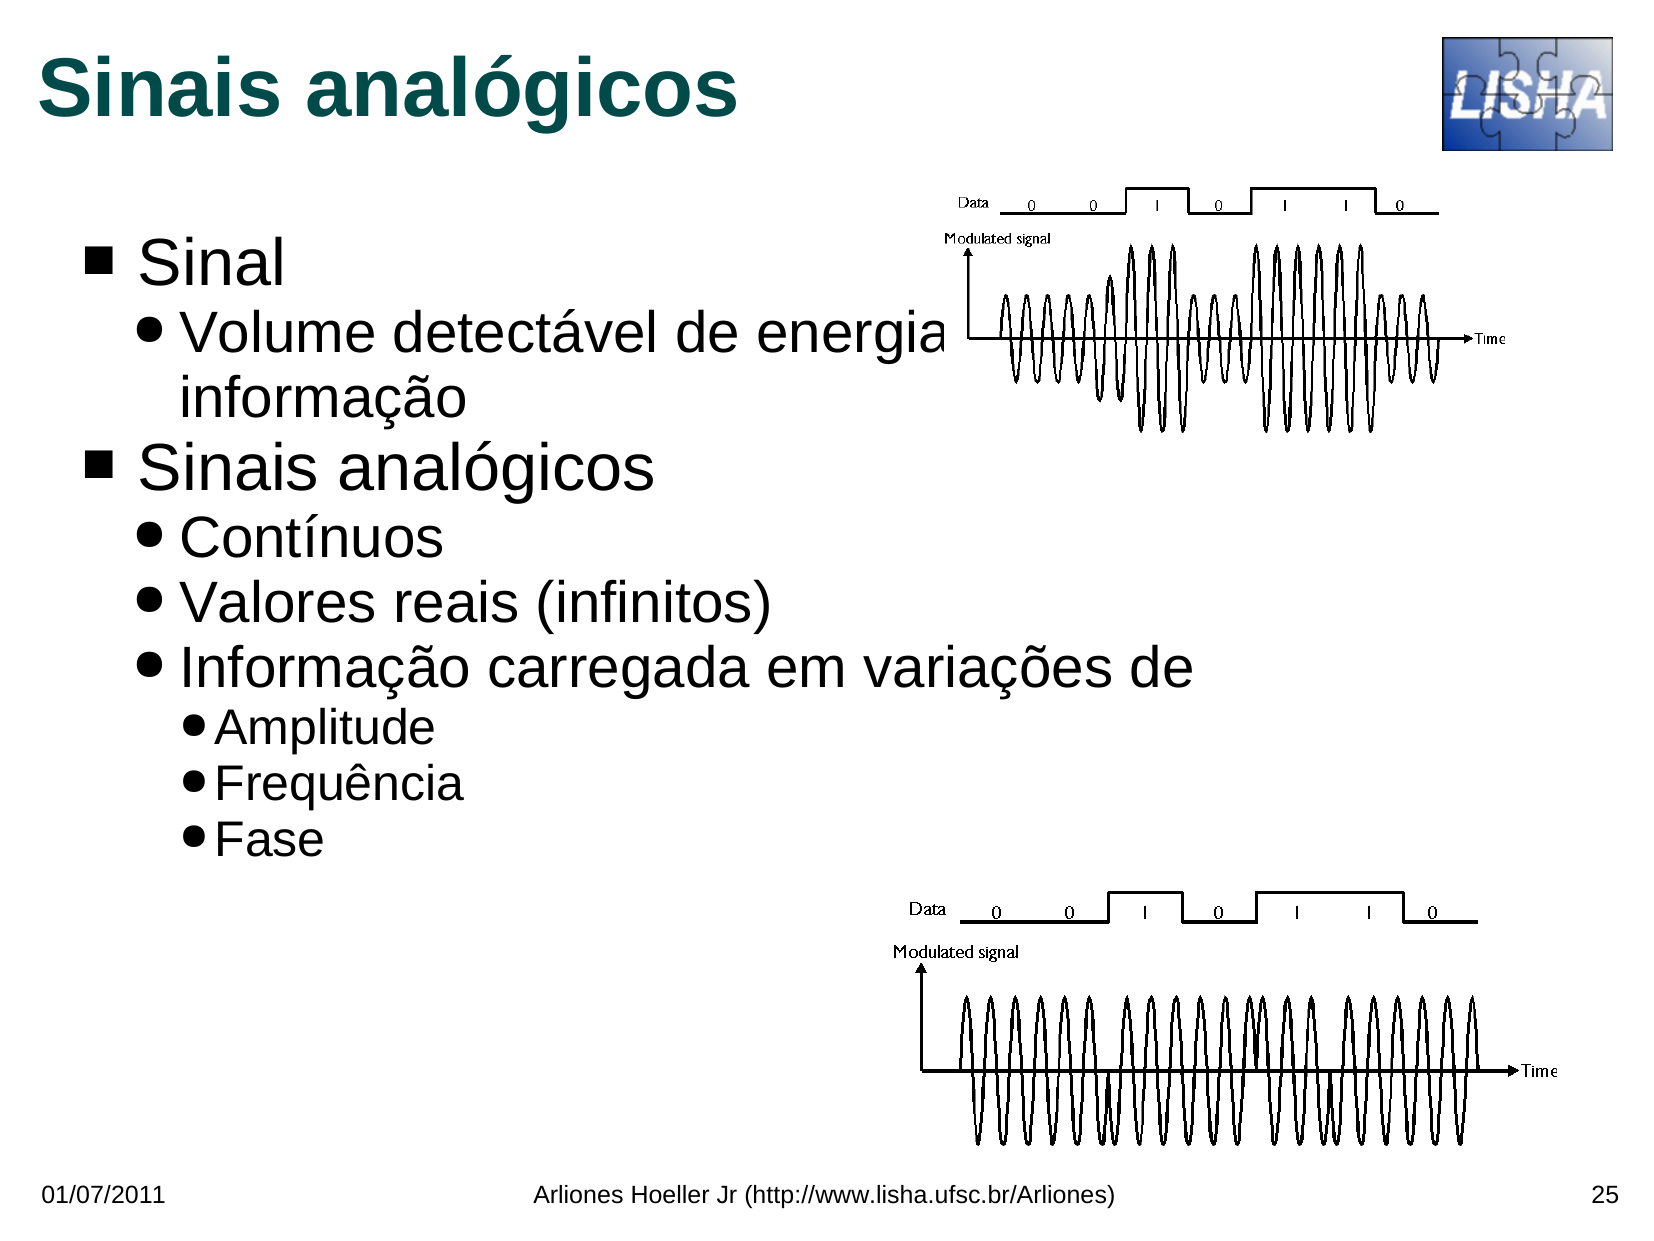

# Sinais analógicos
Sinal
Volume detectável de energia que pode carregar informação
Sinais analógicos
Contínuos
Valores reais (infinitos)
Informação carregada em variações de
Amplitude
Frequência
Fase